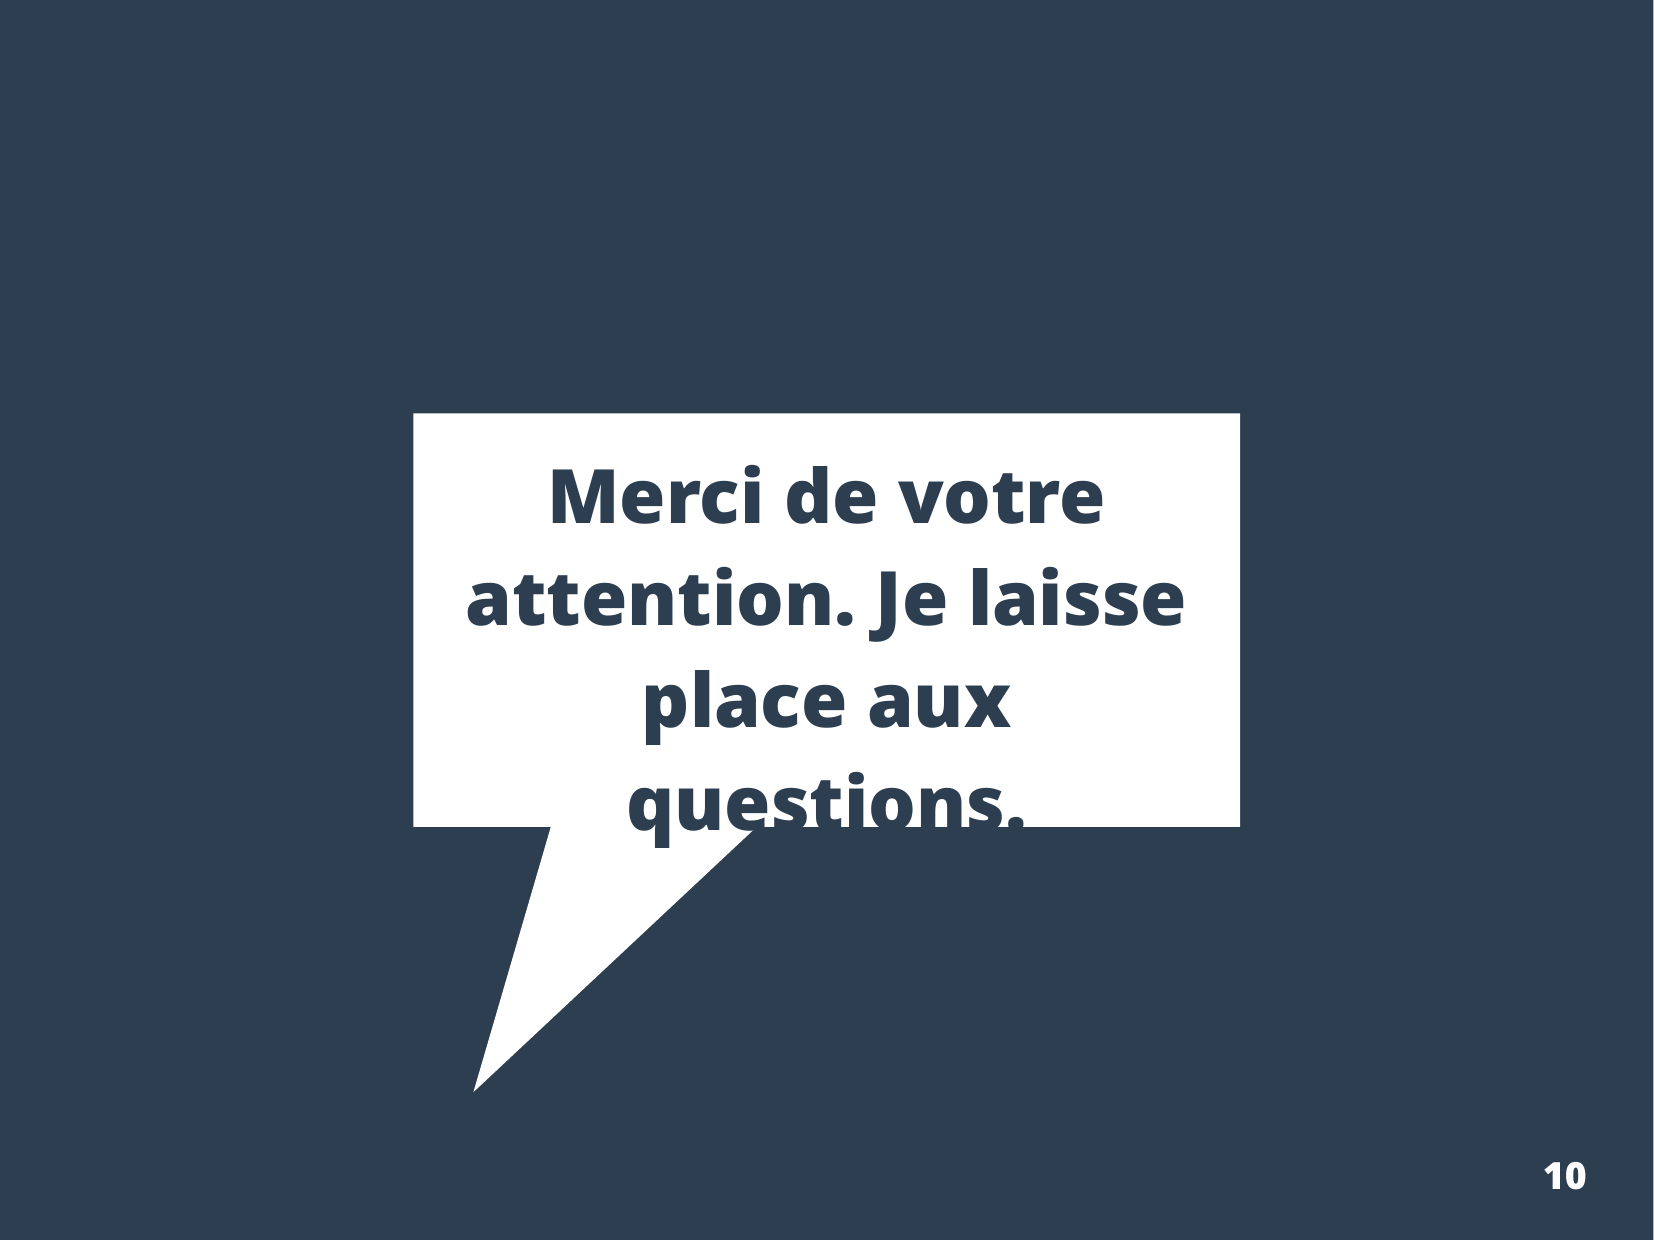

# Merci de votre attention. Je laisse place aux questions.
10